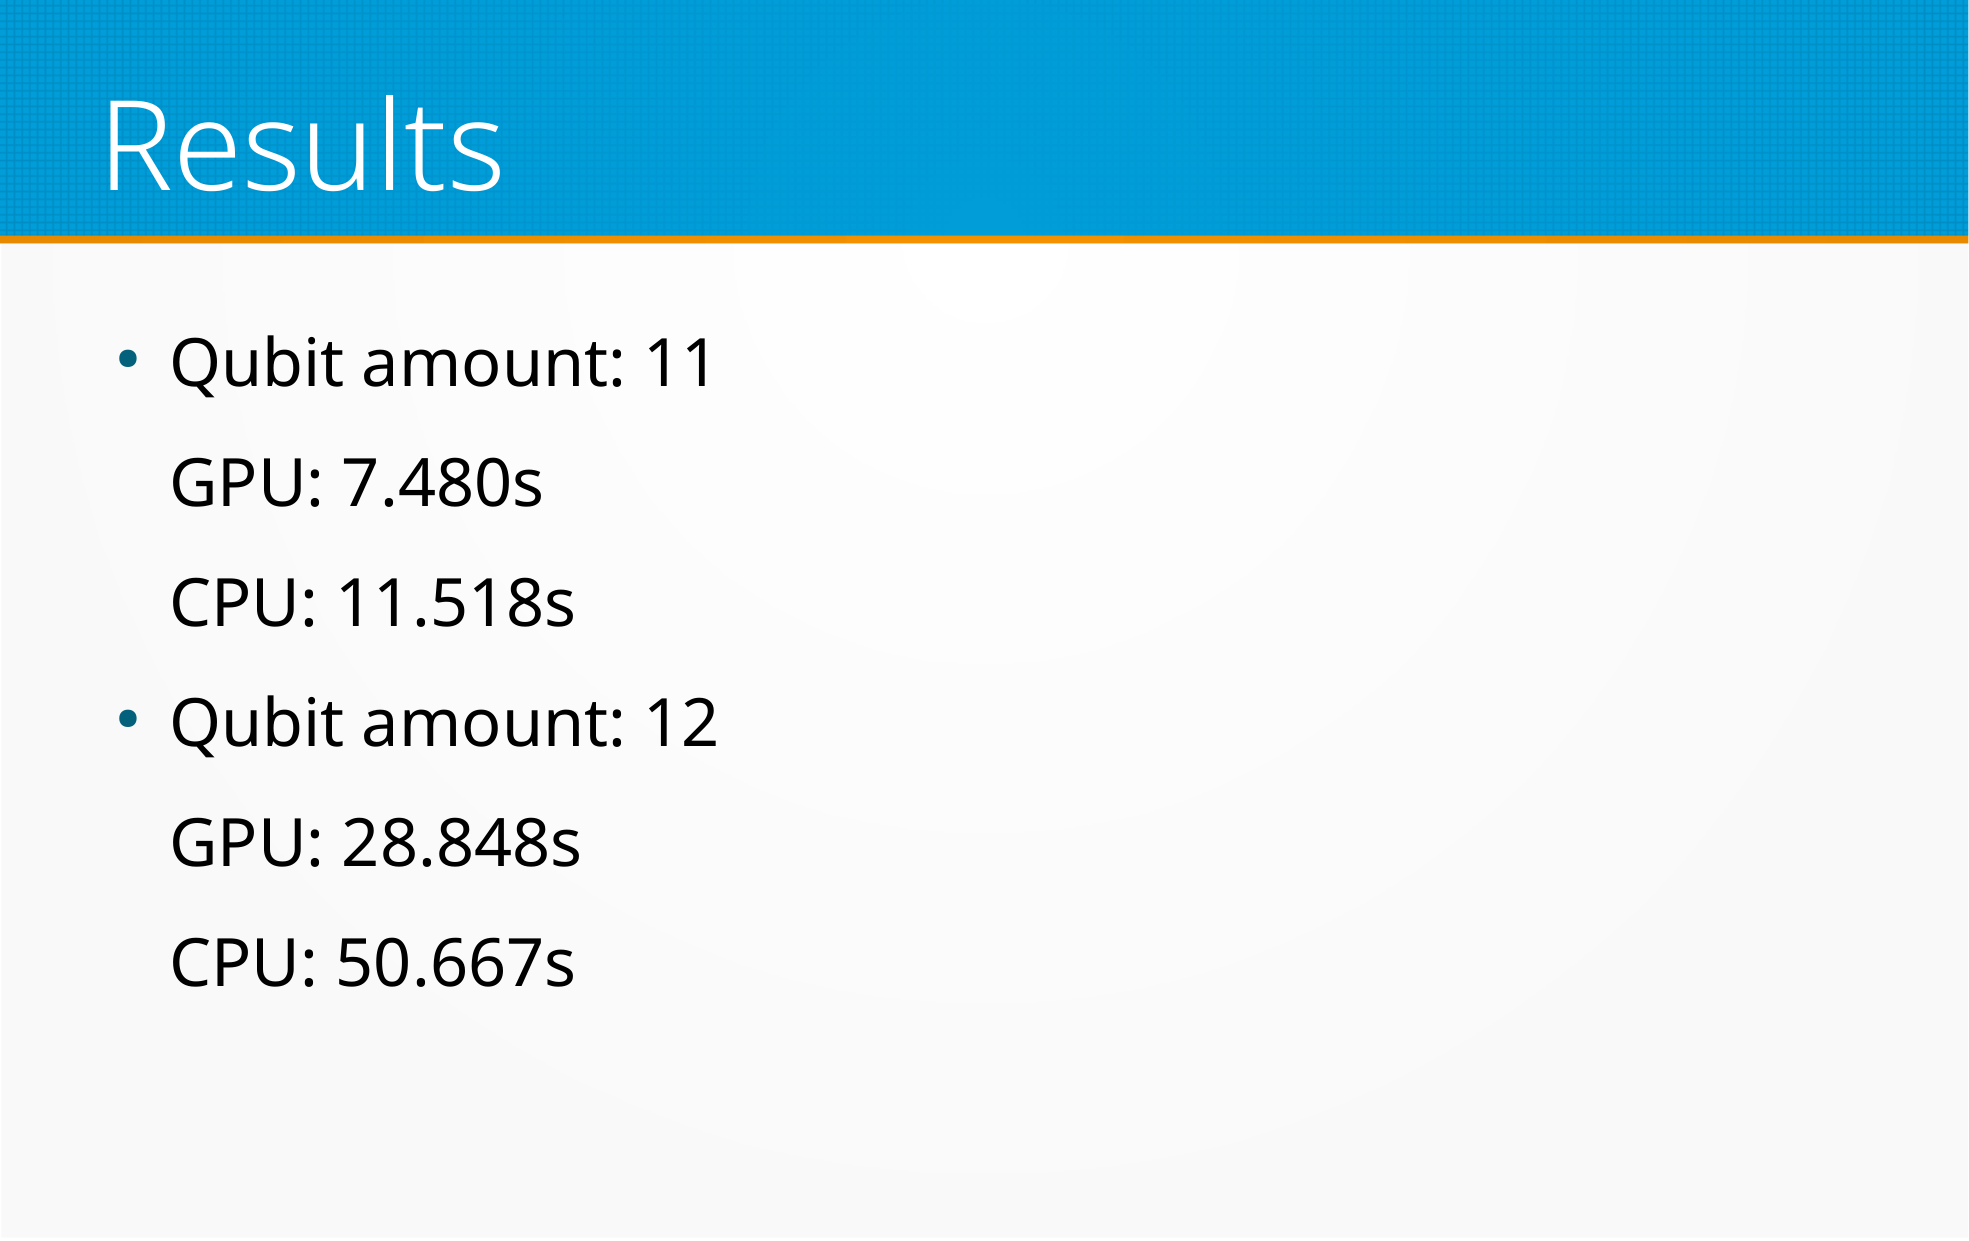

# Results
Qubit amount: 11
GPU: 7.480s
CPU: 11.518s
Qubit amount: 12
GPU: 28.848s
CPU: 50.667s